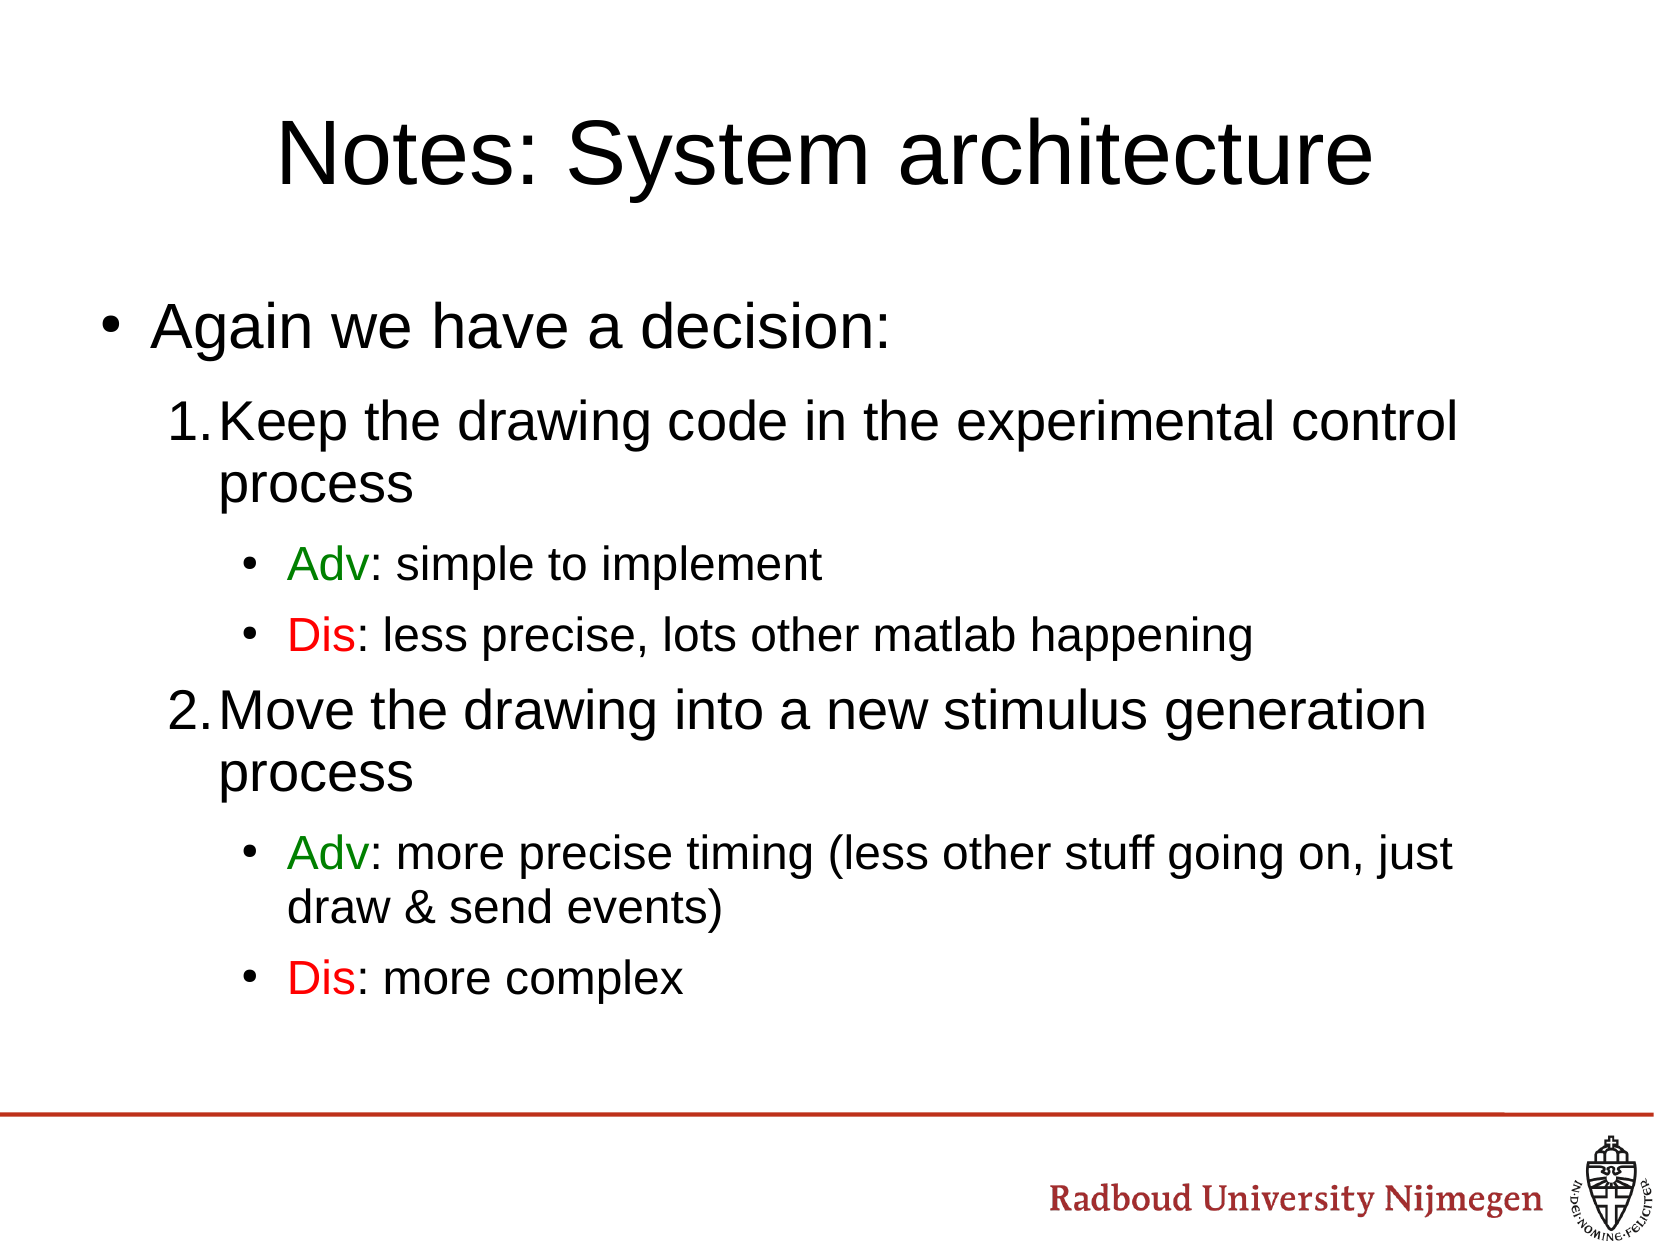

# Notes: System architecture
Again we have a decision:
Keep the drawing code in the experimental control process
Adv: simple to implement
Dis: less precise, lots other matlab happening
Move the drawing into a new stimulus generation process
Adv: more precise timing (less other stuff going on, just draw & send events)
Dis: more complex